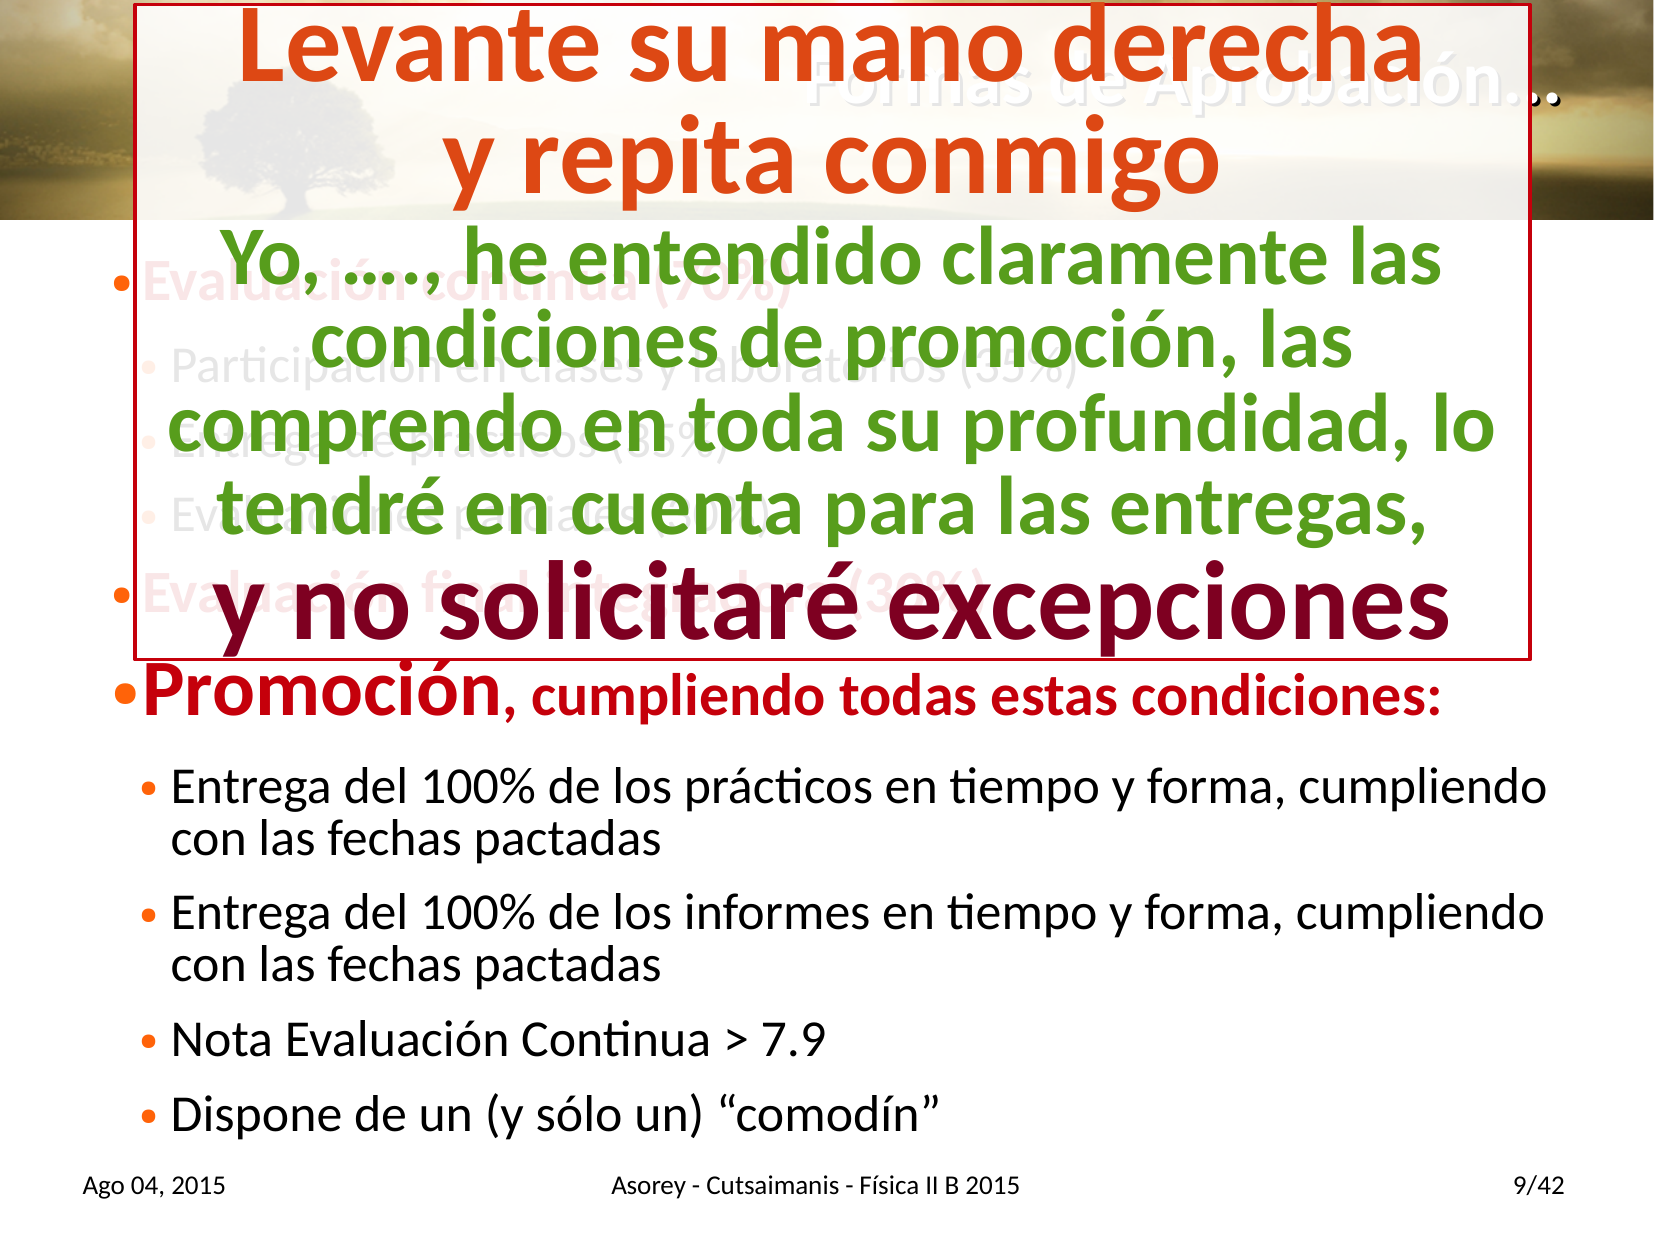

Levante su mano derecha
y repita conmigo
Yo, …., he entendido claramente las condiciones de promoción, las comprendo en toda su profundidad, lo tendré en cuenta para las entregas,
y no solicitaré excepciones
# Formas de Aprobación...
Evaluación continua (70%)
Participación en clases y laboratorios (35%)
Entrega de prácticos (35%)
Evaluaciones parciales (30%)
Evaluación final integradora (30%)
Promoción, cumpliendo todas estas condiciones:
Entrega del 100% de los prácticos en tiempo y forma, cumpliendo con las fechas pactadas
Entrega del 100% de los informes en tiempo y forma, cumpliendo con las fechas pactadas
Nota Evaluación Continua > 7.9
Dispone de un (y sólo un) “comodín”
Ago 04, 2015
Asorey - Cutsaimanis - Física II B 2015
9